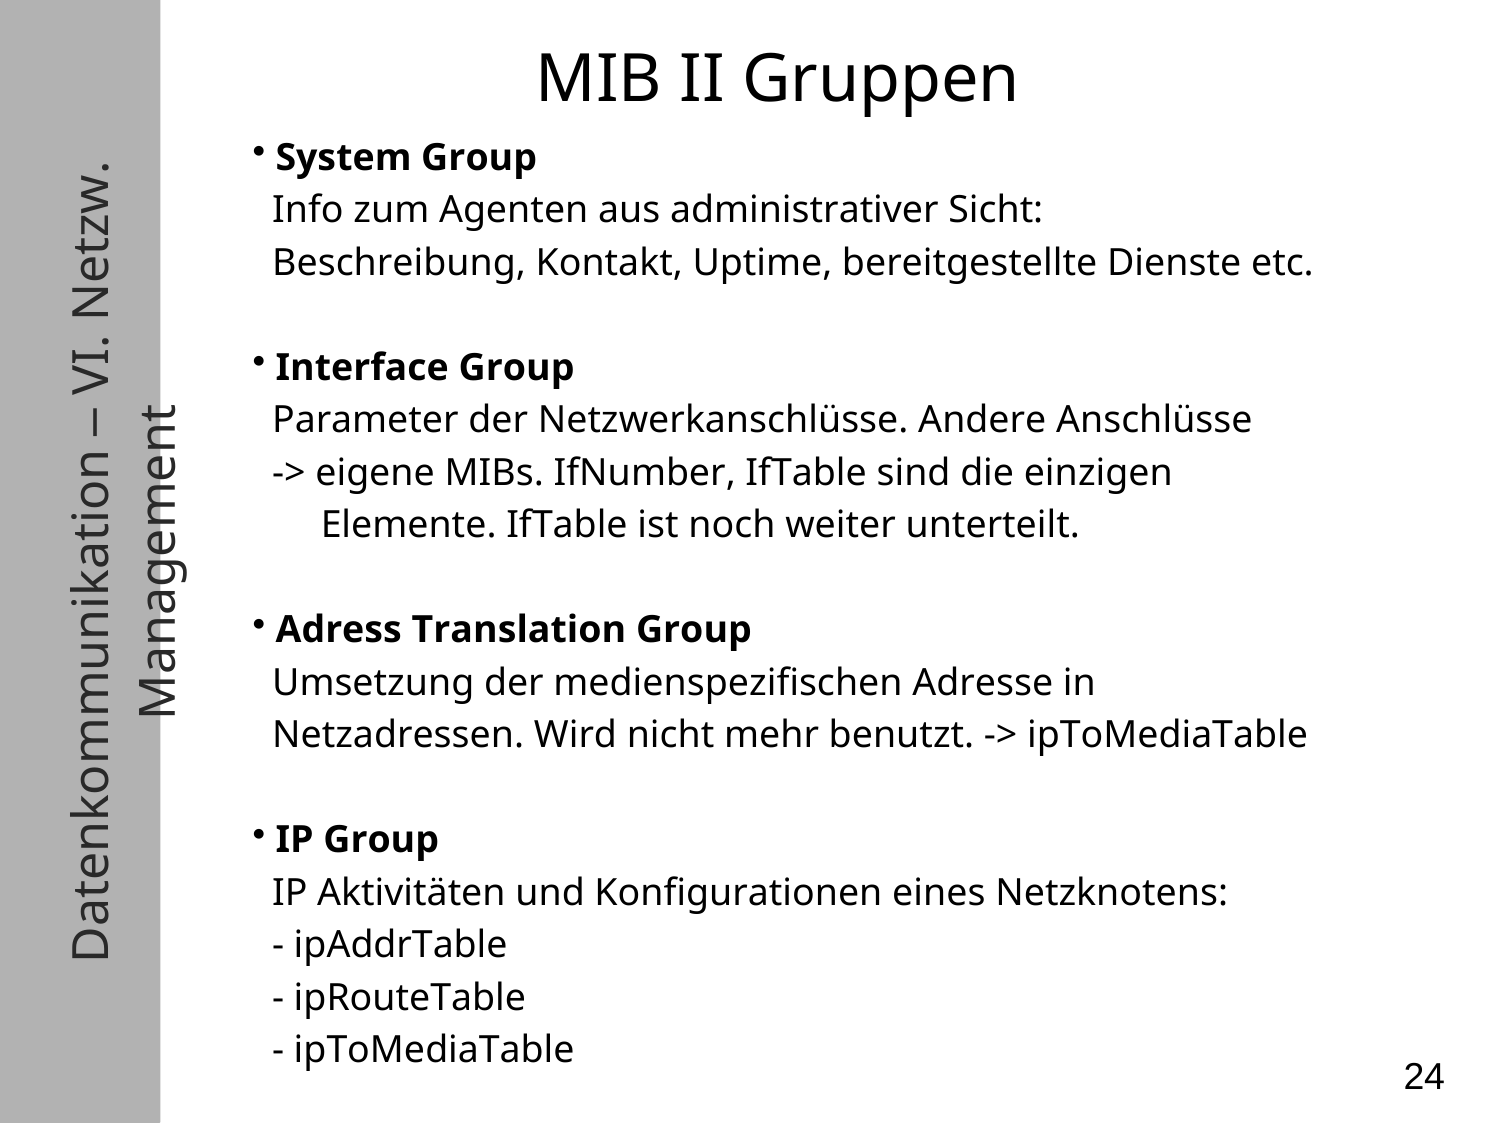

MIB II Gruppen
 System Group
 Info zum Agenten aus administrativer Sicht:
 Beschreibung, Kontakt, Uptime, bereitgestellte Dienste etc.
 Interface Group
 Parameter der Netzwerkanschlüsse. Andere Anschlüsse
 -> eigene MIBs. IfNumber, IfTable sind die einzigen
 Elemente. IfTable ist noch weiter unterteilt.
 Adress Translation Group
 Umsetzung der medienspezifischen Adresse in
 Netzadressen. Wird nicht mehr benutzt. -> ipToMediaTable
 IP Group
 IP Aktivitäten und Konfigurationen eines Netzknotens:
 - ipAddrTable
 - ipRouteTable
 - ipToMediaTable
 -> Siehe Dokumentation MIB II (Auszug aus MIB Definition)
Datenkommunikation – VI. Netzw. Management